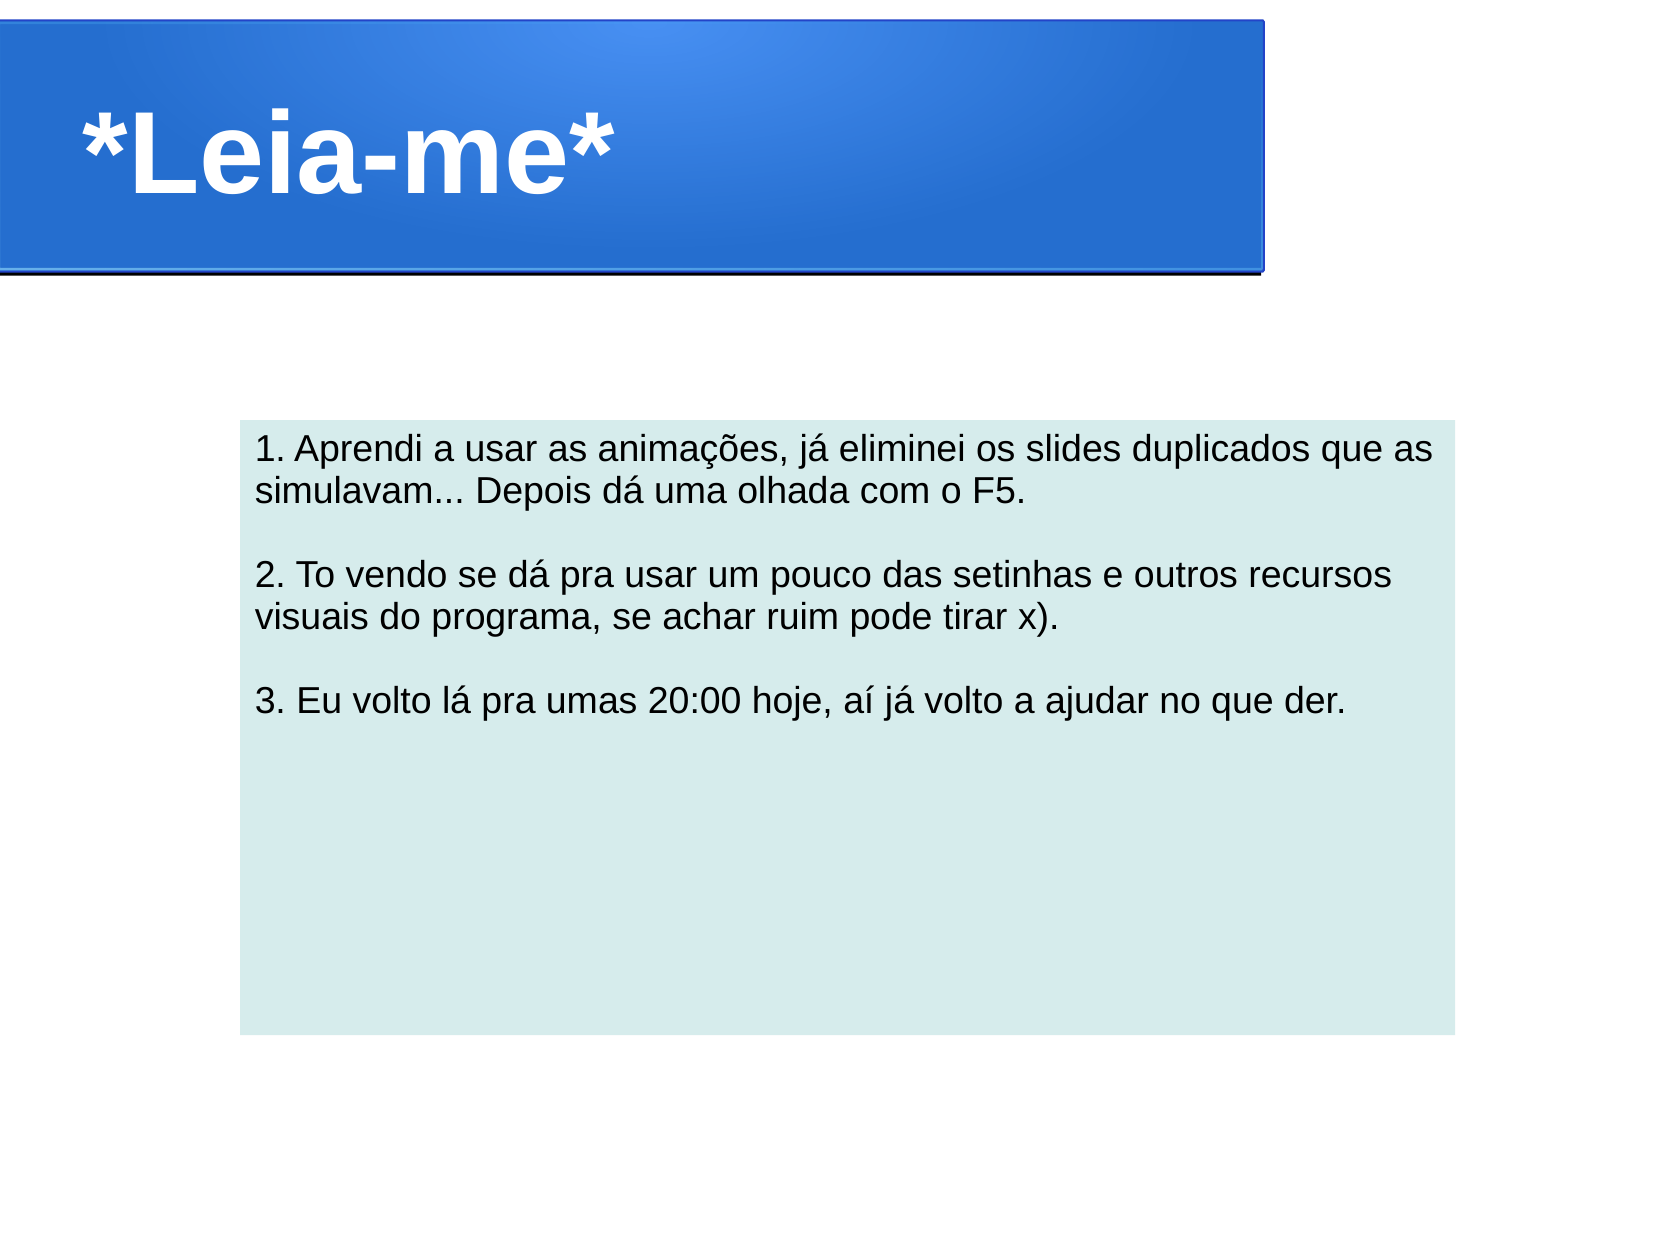

# *Leia-me*
1. Aprendi a usar as animações, já eliminei os slides duplicados que as simulavam... Depois dá uma olhada com o F5.
2. To vendo se dá pra usar um pouco das setinhas e outros recursos visuais do programa, se achar ruim pode tirar x).
3. Eu volto lá pra umas 20:00 hoje, aí já volto a ajudar no que der.